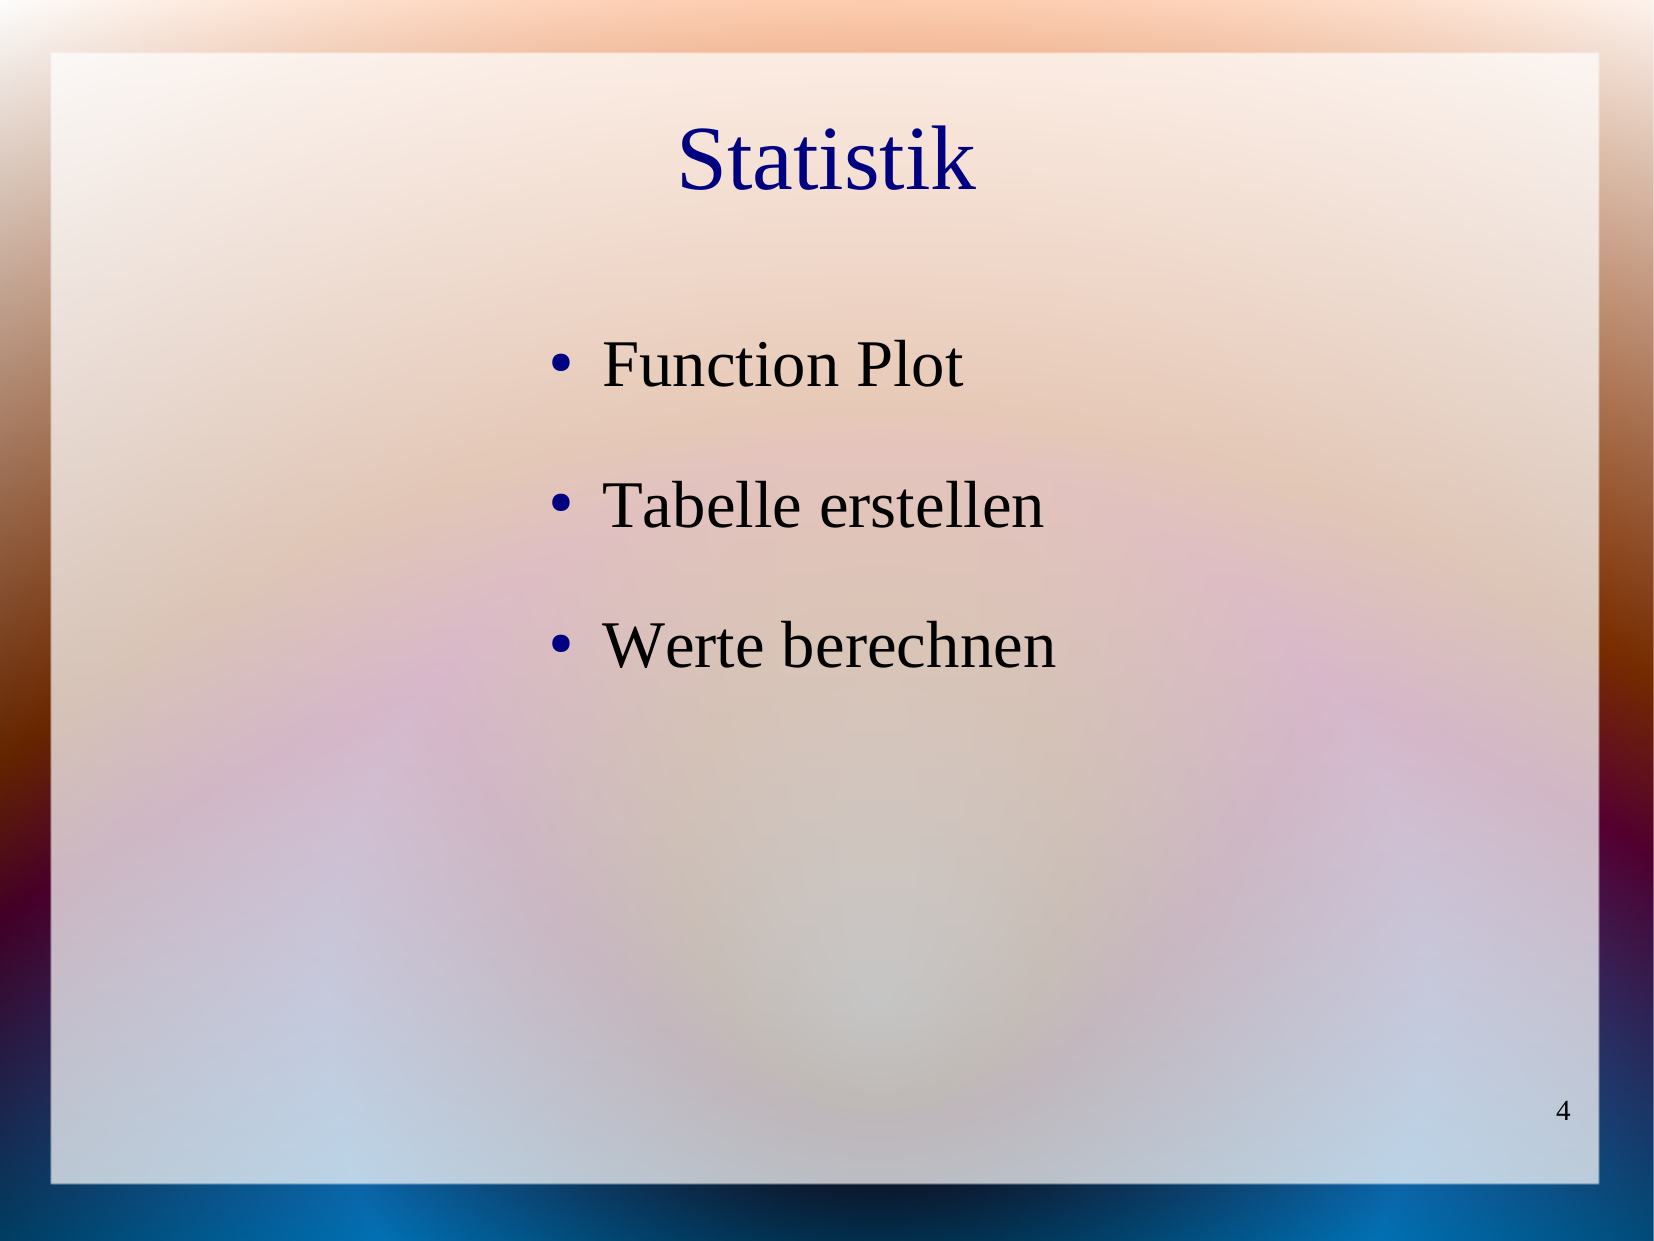

# Statistik
Function Plot
Tabelle erstellen
Werte berechnen
4